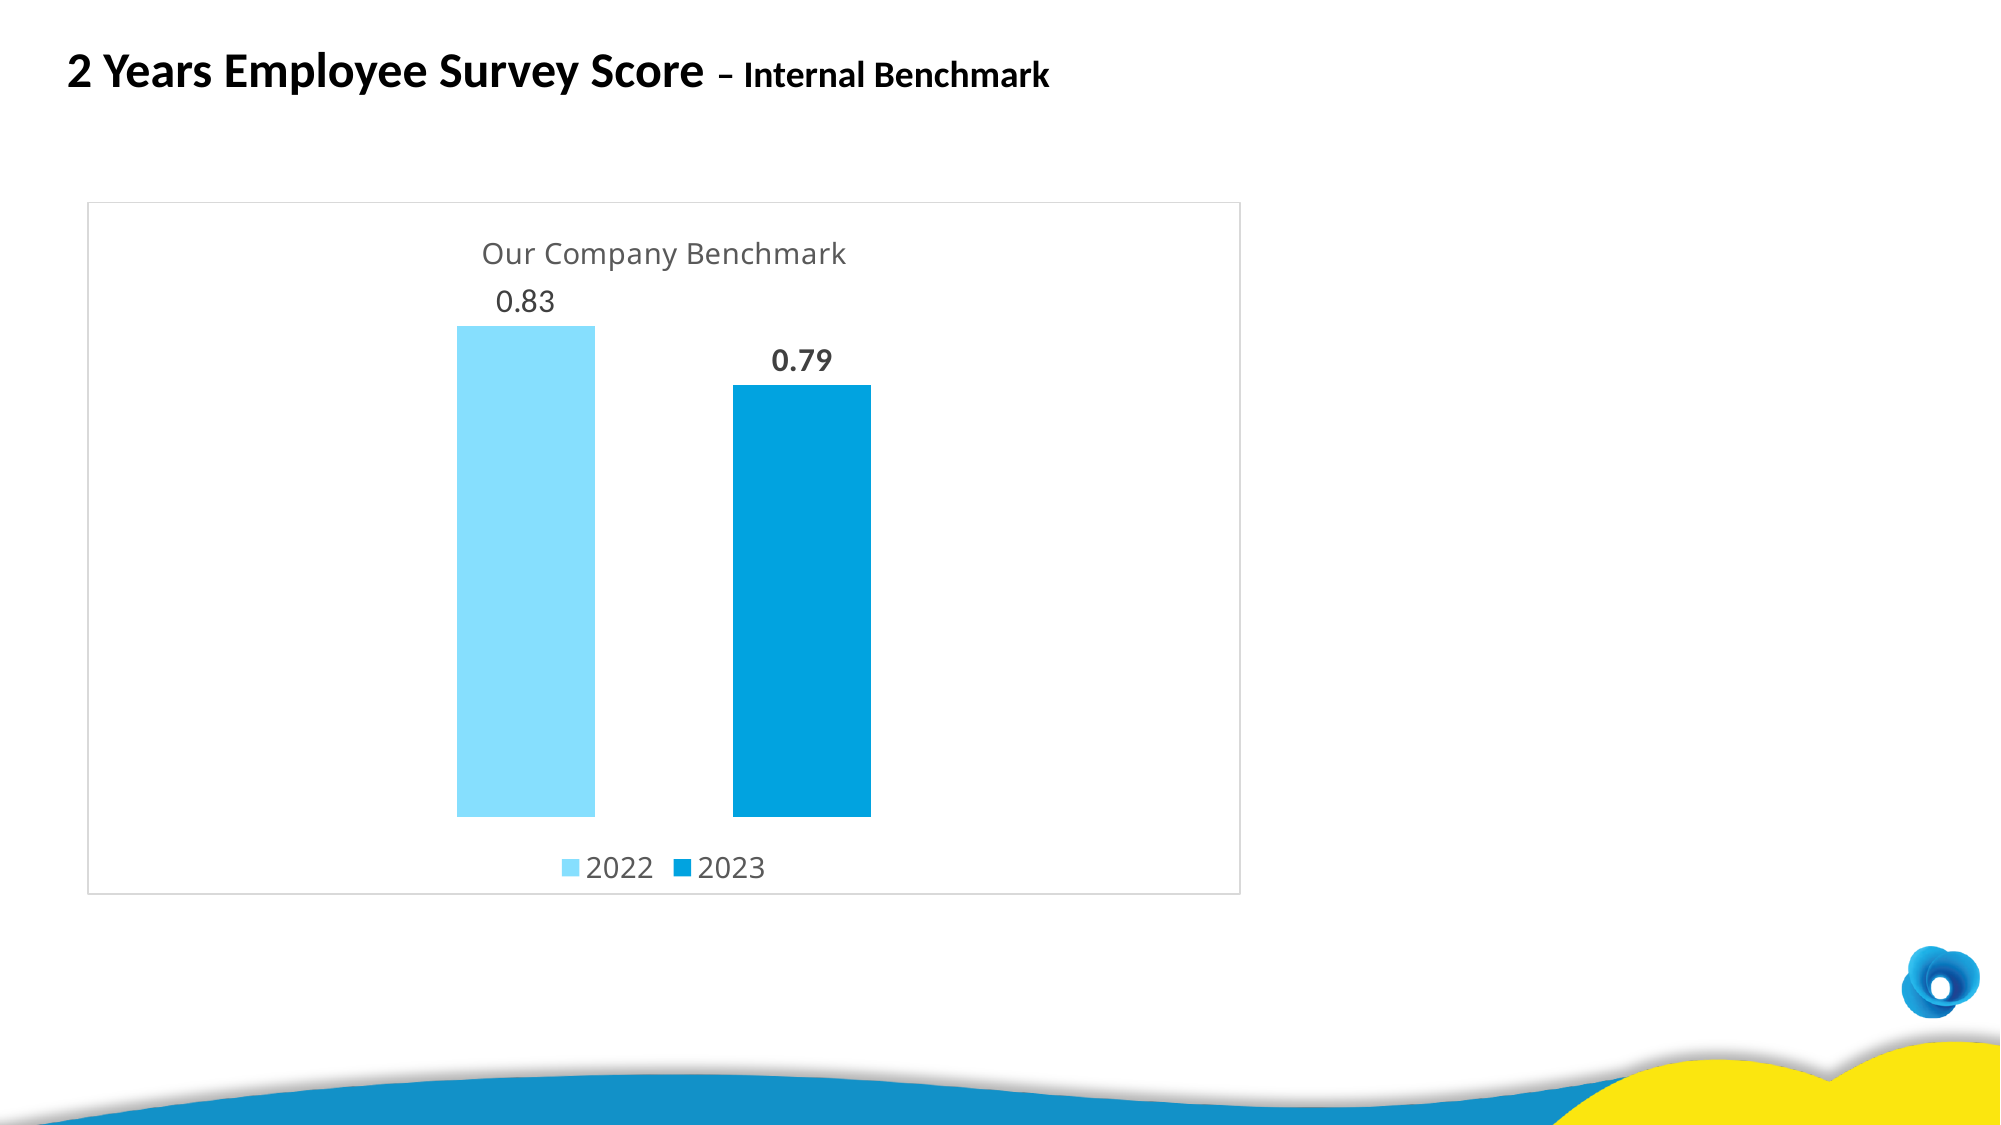

2 Years Employee Survey Score – Internal Benchmark
### Chart: Our Company Benchmark
| Category | 2022 | 2023 |
|---|---|---|
| 1 | 0.83 | 0.79 |